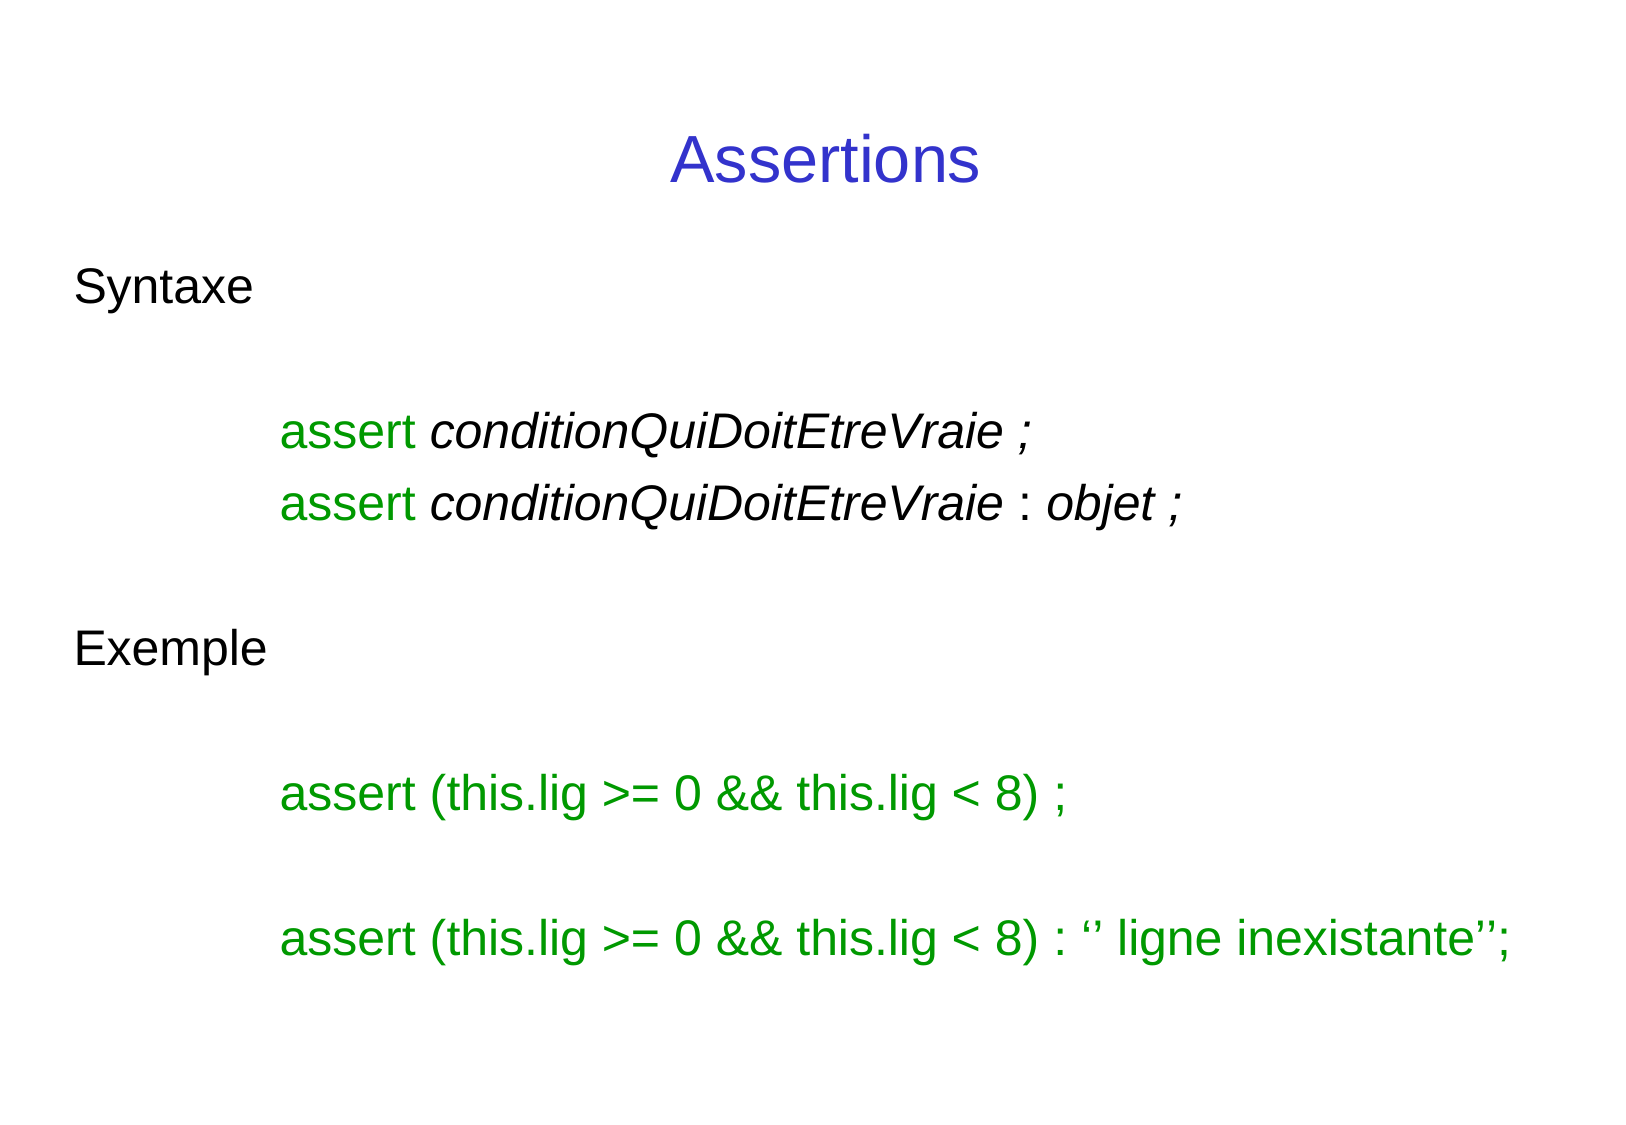

Assertions
Syntaxe
		assert conditionQuiDoitEtreVraie ;
		assert conditionQuiDoitEtreVraie : objet ;
Exemple
		assert (this.lig >= 0 && this.lig < 8) ;
		assert (this.lig >= 0 && this.lig < 8) : ‘’ ligne inexistante’’;